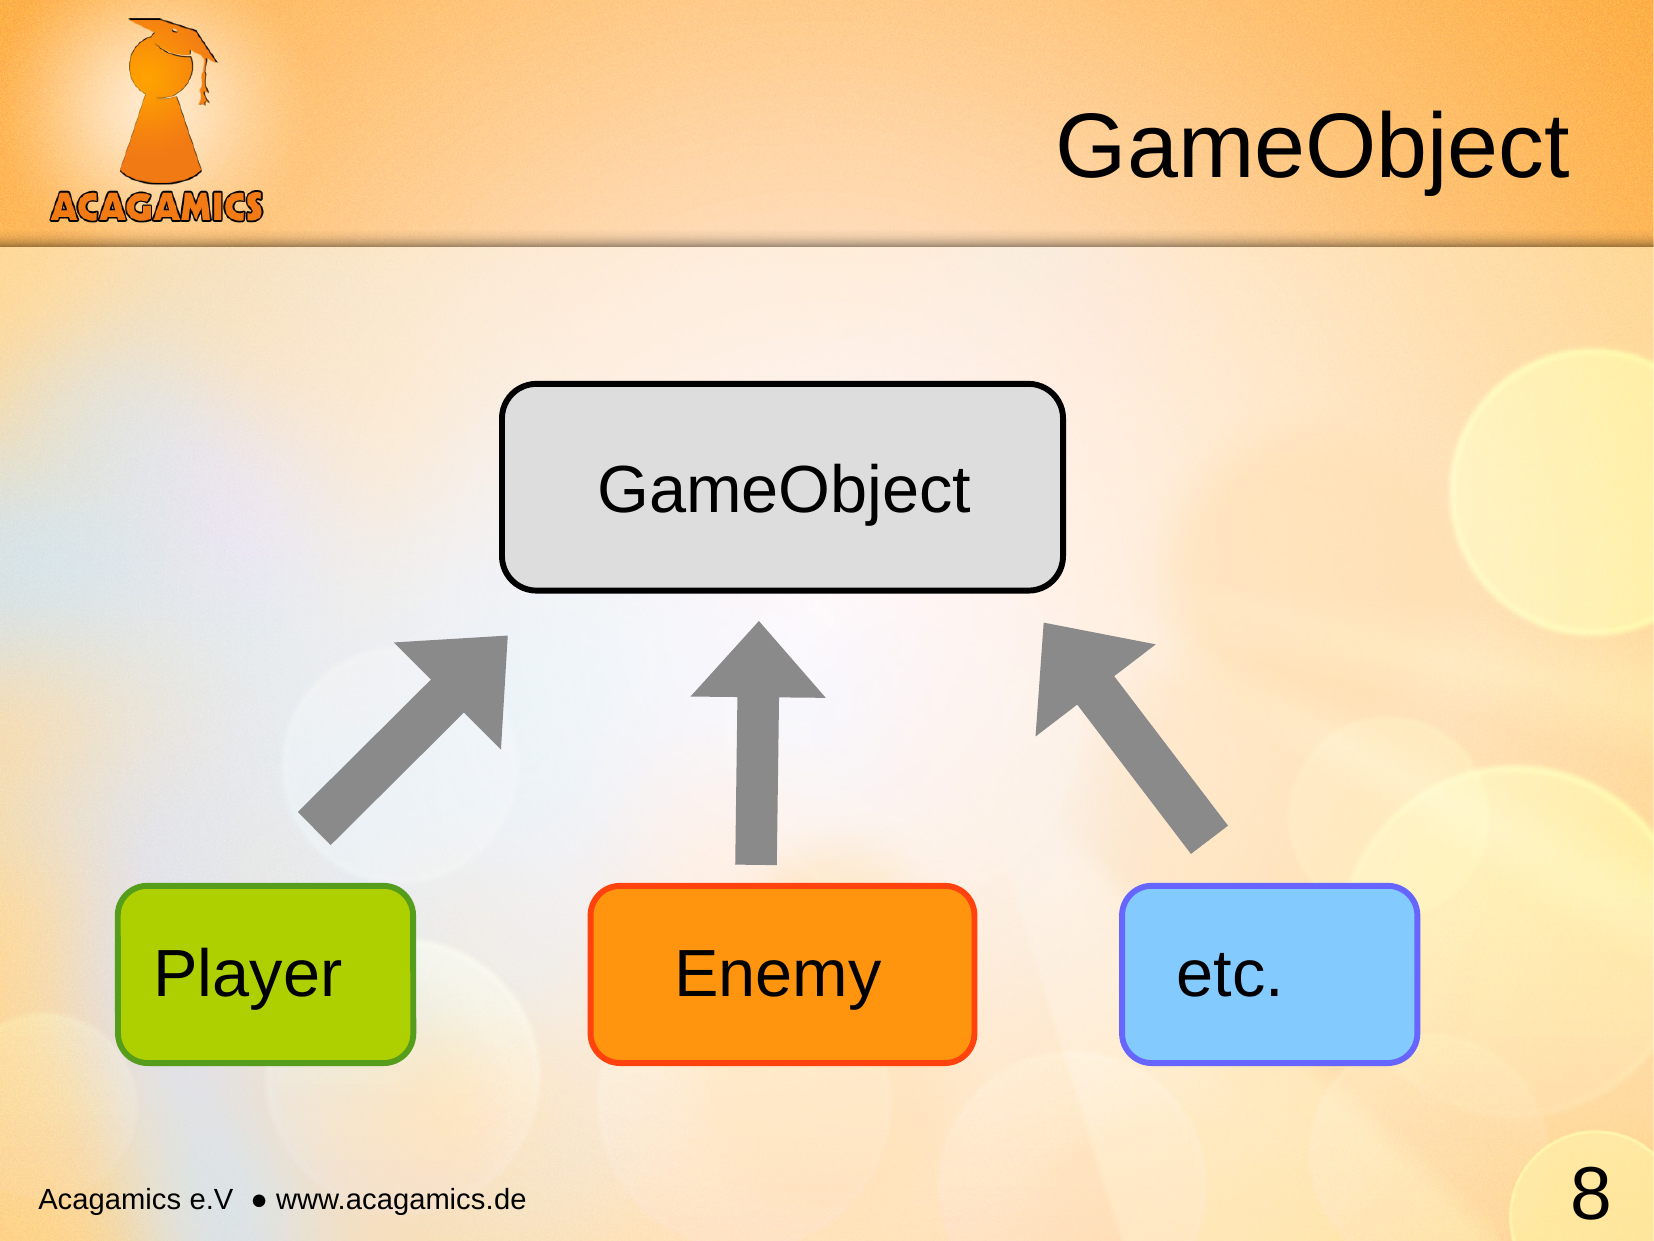

# GameObject
 GameObject
Player Enemy etc.
8